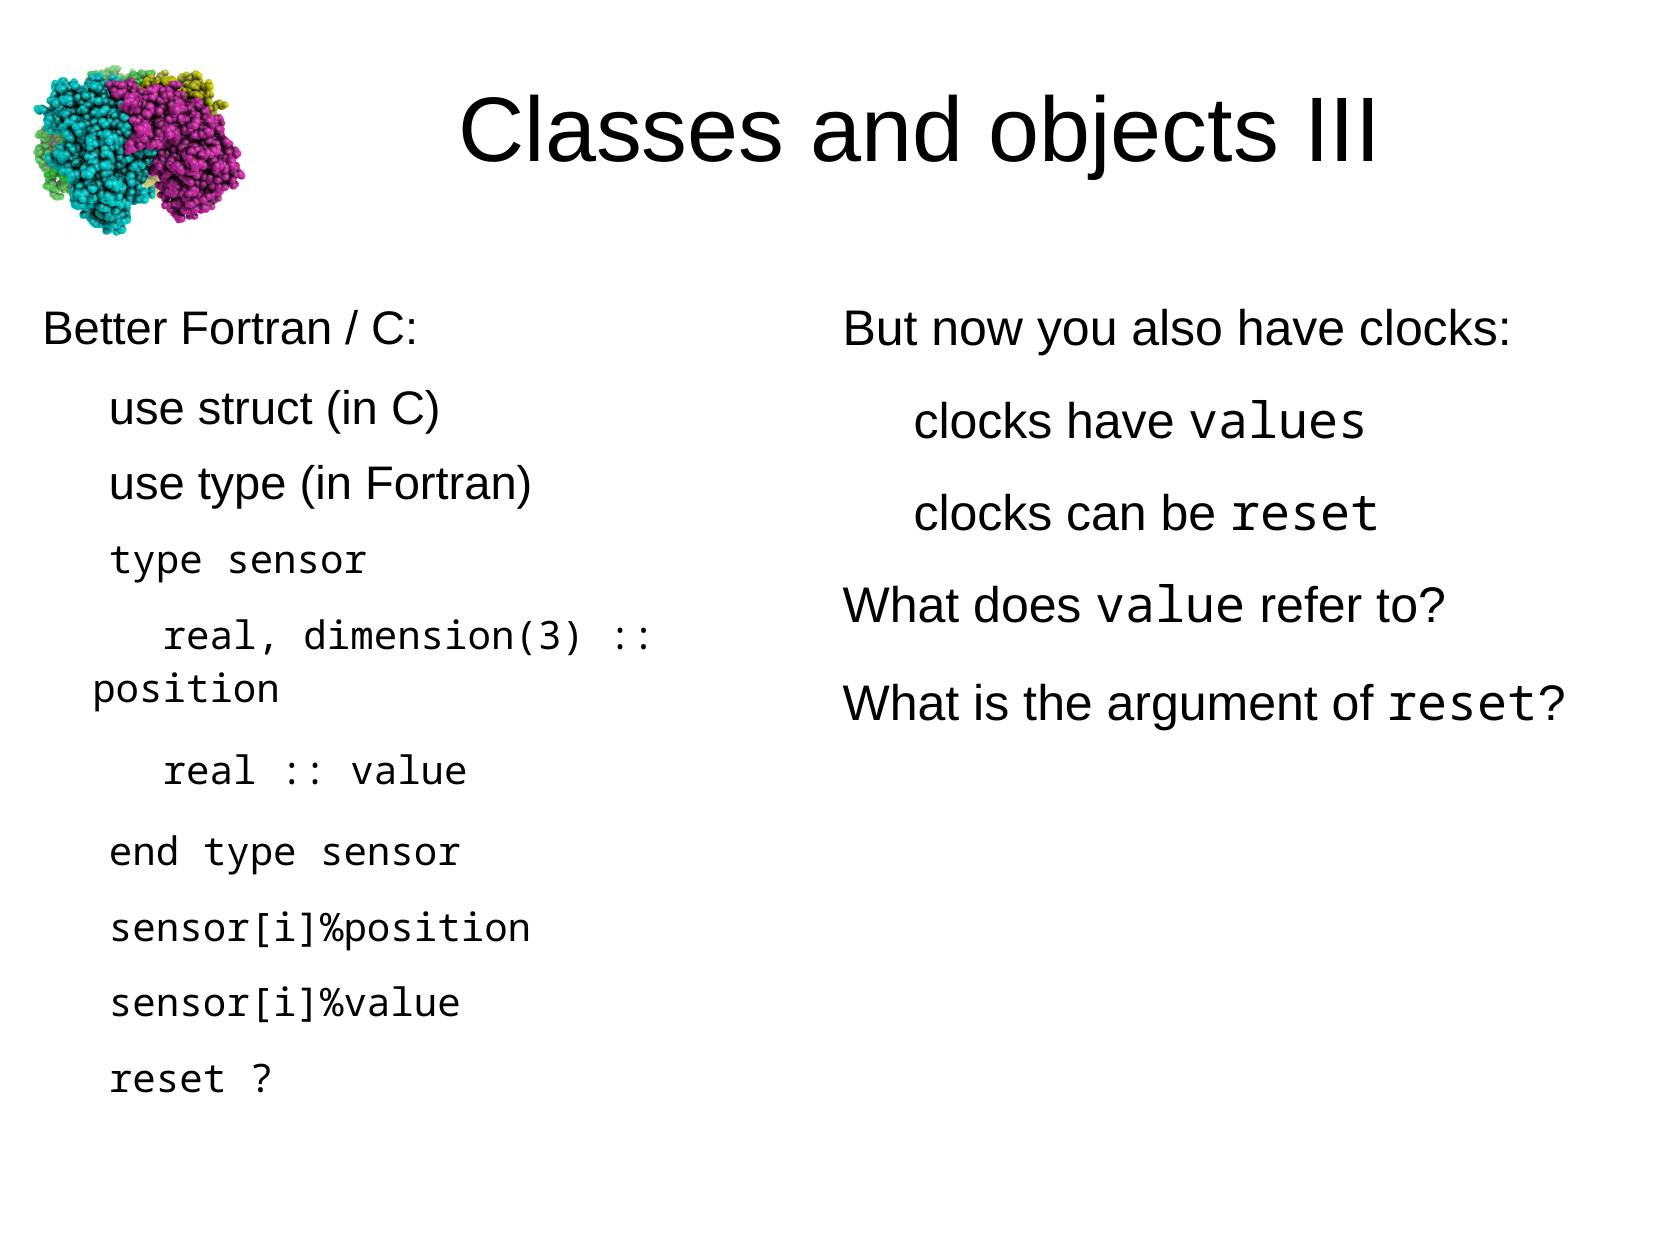

# Classes and objects III
But now you also have clocks:
clocks have values
clocks can be reset
What does value refer to?
What is the argument of reset?
Better Fortran / C:
use struct (in C)
use type (in Fortran)
type sensor
 		real, dimension(3) :: position
 	real :: value
end type sensor
sensor[i]%position
sensor[i]%value
reset ?